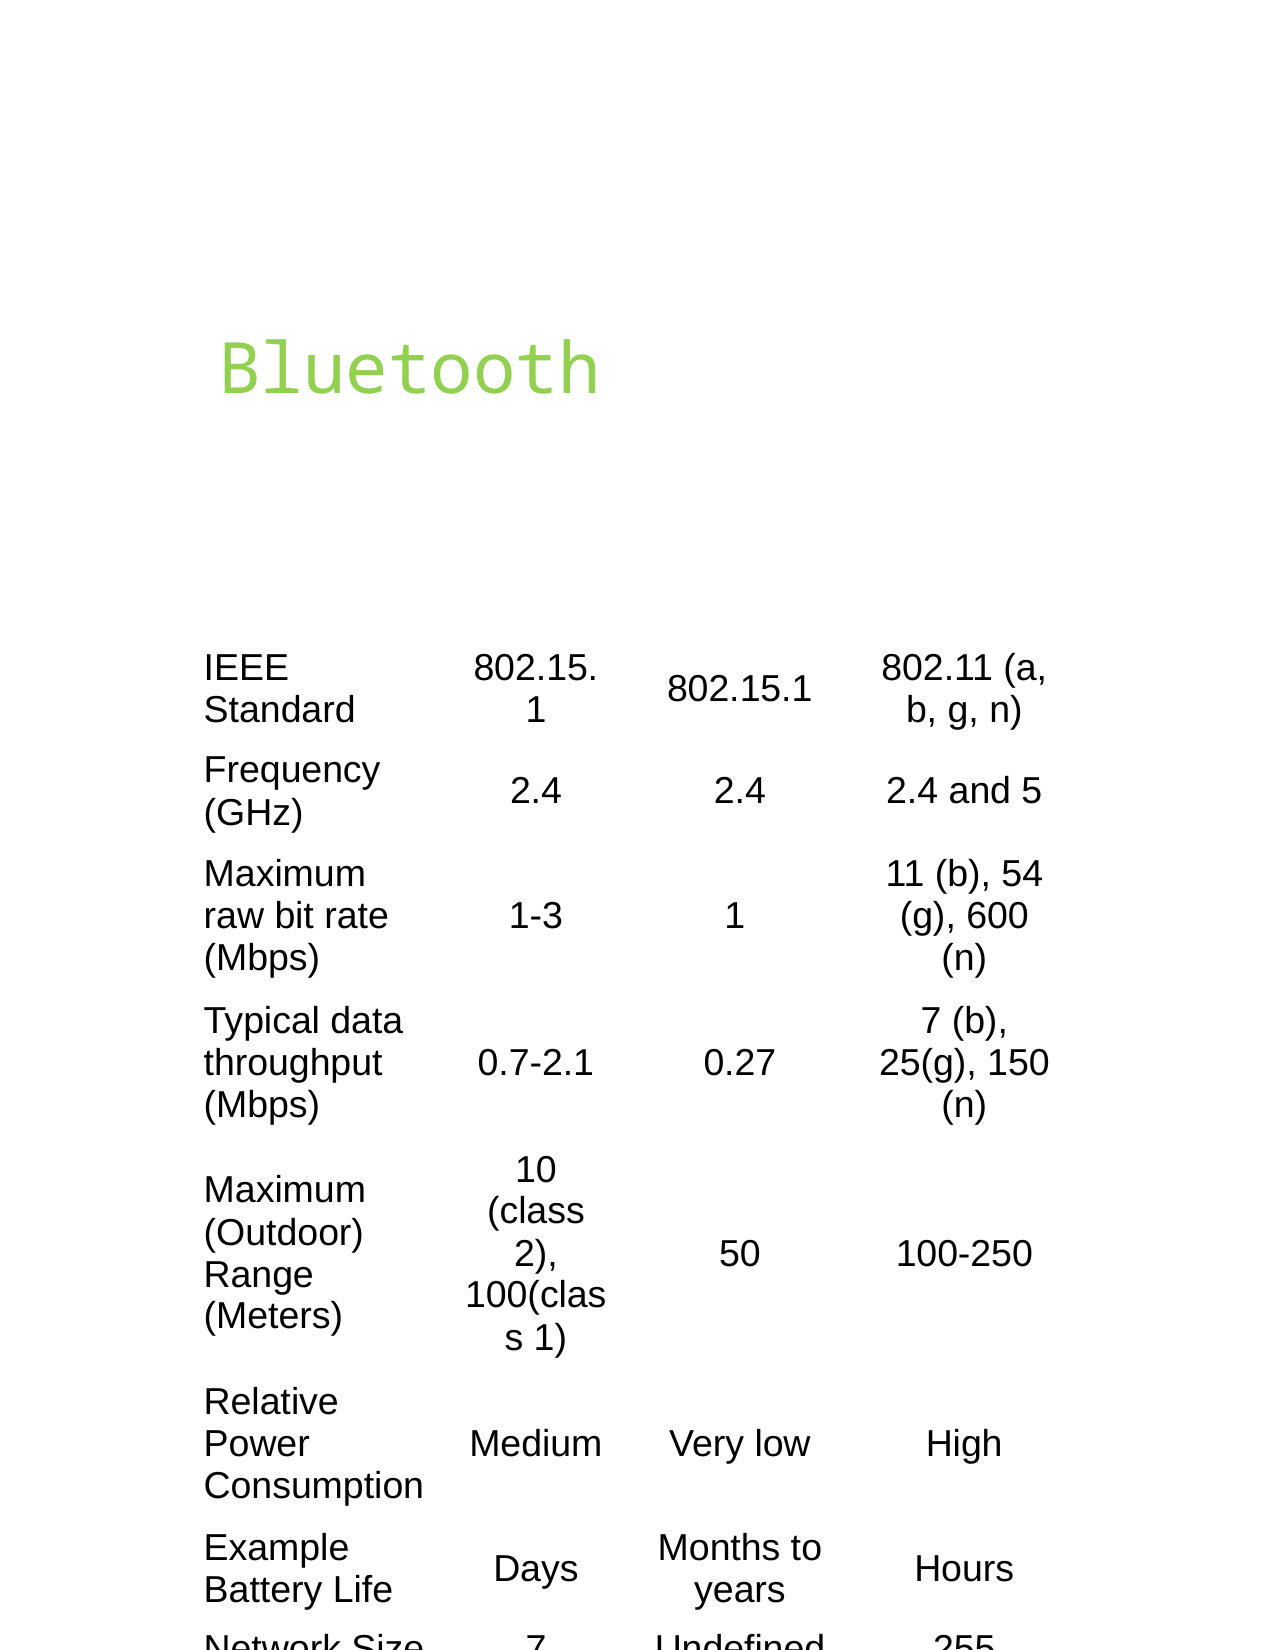

# Bluetooth
| Name | Bluetooth Classic | Bluetooth 4.0 Low Energy (BLE) | WiFi |
| --- | --- | --- | --- |
| IEEE Standard | 802.15.1 | 802.15.1 | 802.11 (a, b, g, n) |
| Frequency (GHz) | 2.4 | 2.4 | 2.4 and 5 |
| Maximum raw bit rate (Mbps) | 1-3 | 1 | 11 (b), 54 (g), 600 (n) |
| Typical data throughput (Mbps) | 0.7-2.1 | 0.27 | 7 (b), 25(g), 150 (n) |
| Maximum (Outdoor) Range (Meters) | 10 (class 2), 100(class 1) | 50 | 100-250 |
| Relative Power Consumption | Medium | Very low | High |
| Example Battery Life | Days | Months to years | Hours |
| Network Size | 7 | Undefined | 255 |